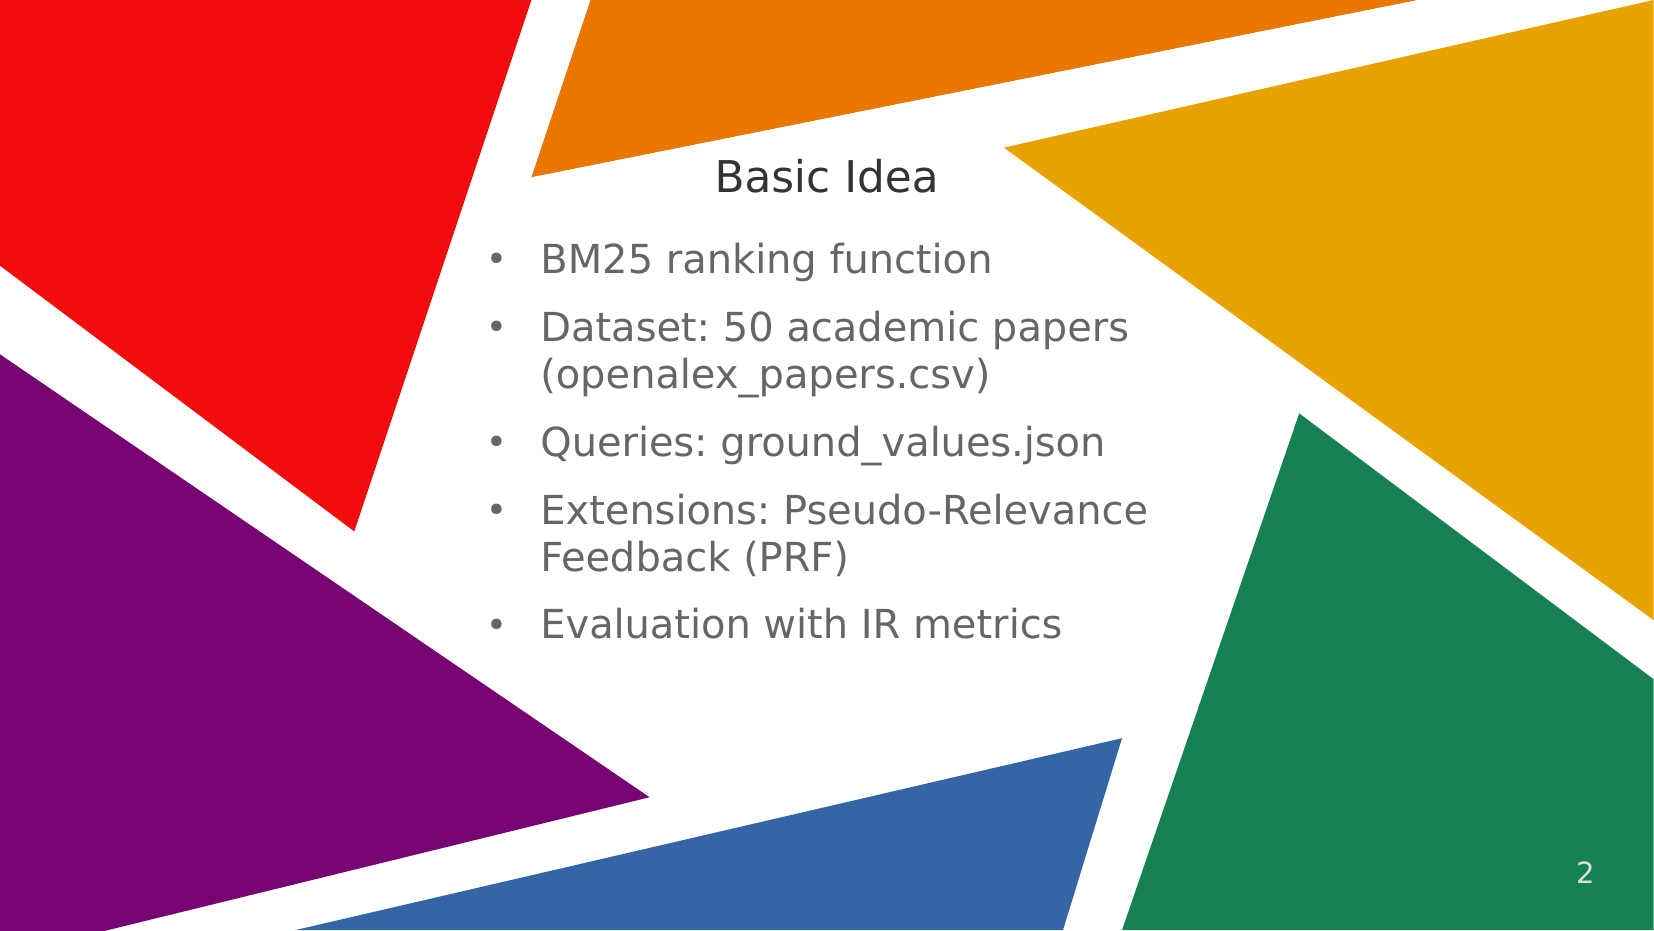

# Basic Idea
BM25 ranking function
Dataset: 50 academic papers (openalex_papers.csv)
Queries: ground_values.json
Extensions: Pseudo-Relevance Feedback (PRF)
Evaluation with IR metrics
2